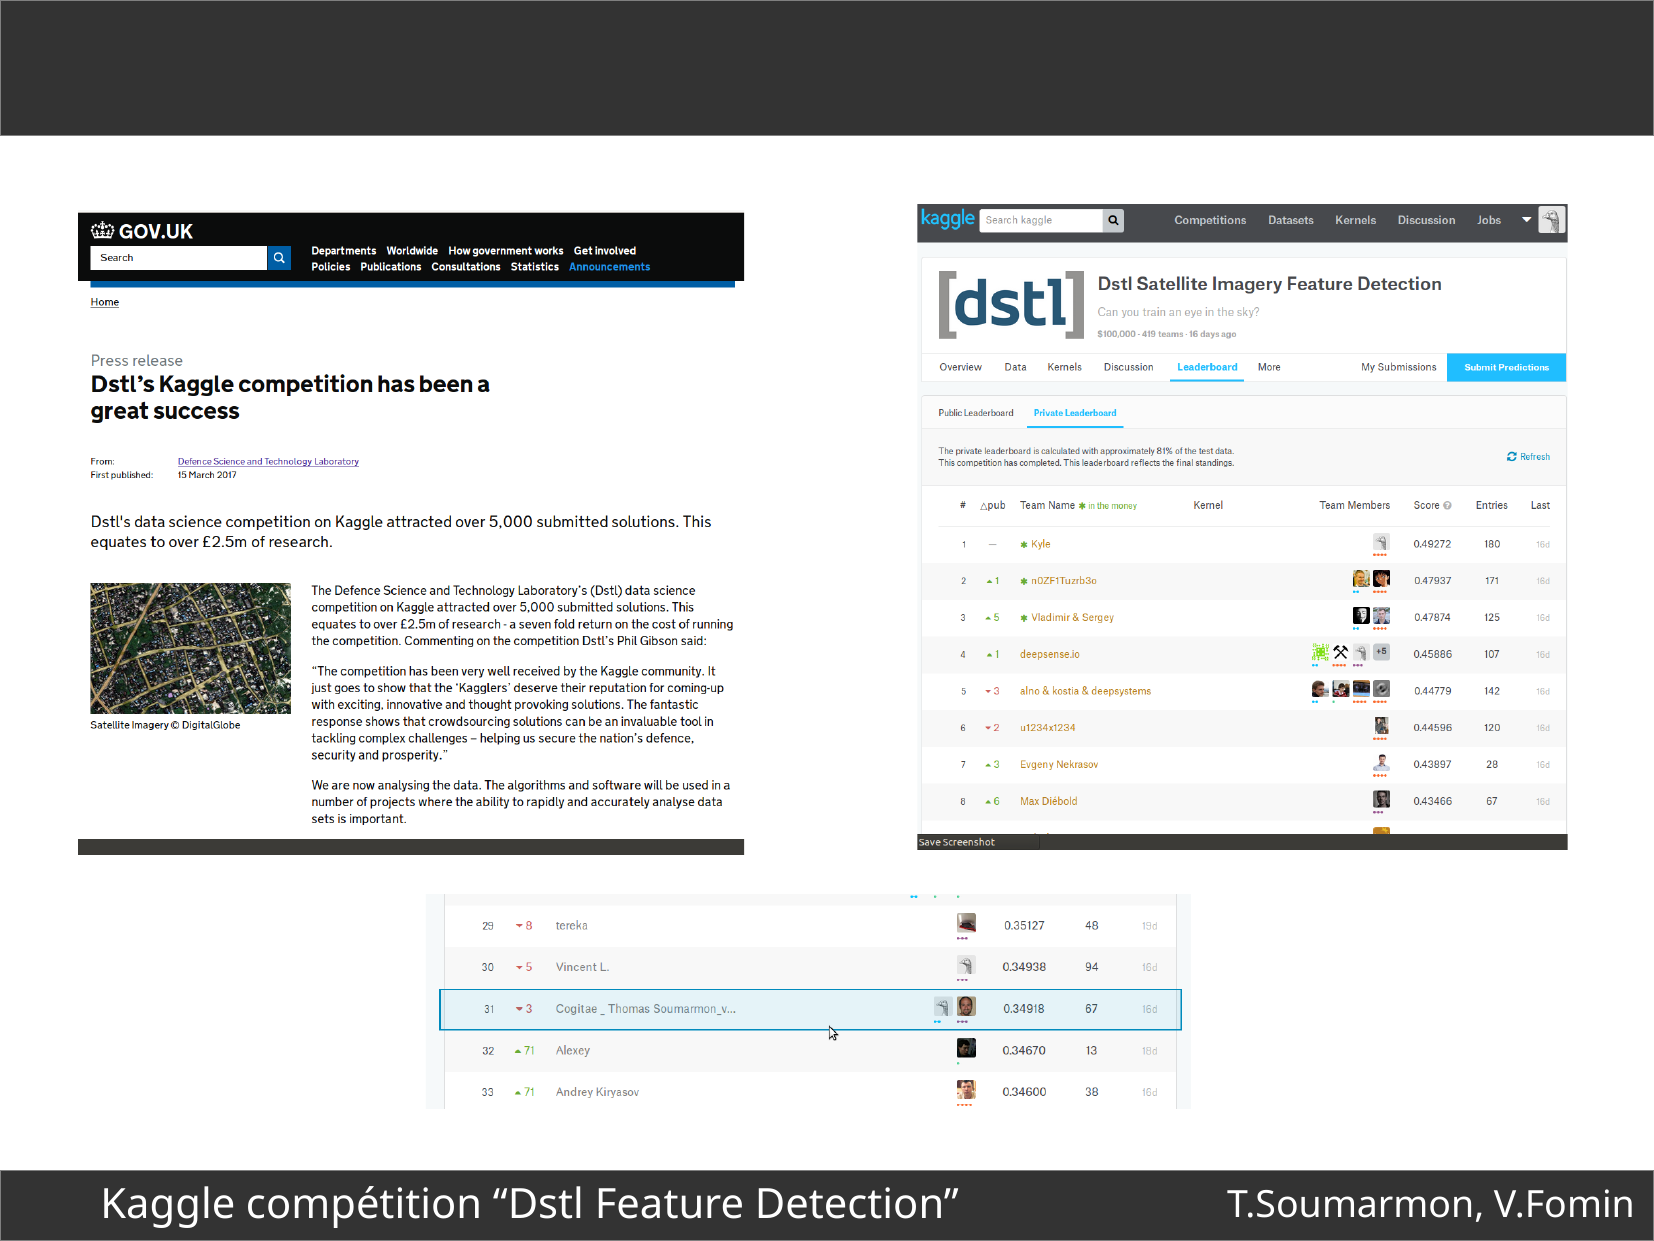

Kaggle compétition “Dstl Feature Detection”
T.Soumarmon, V.Fomin